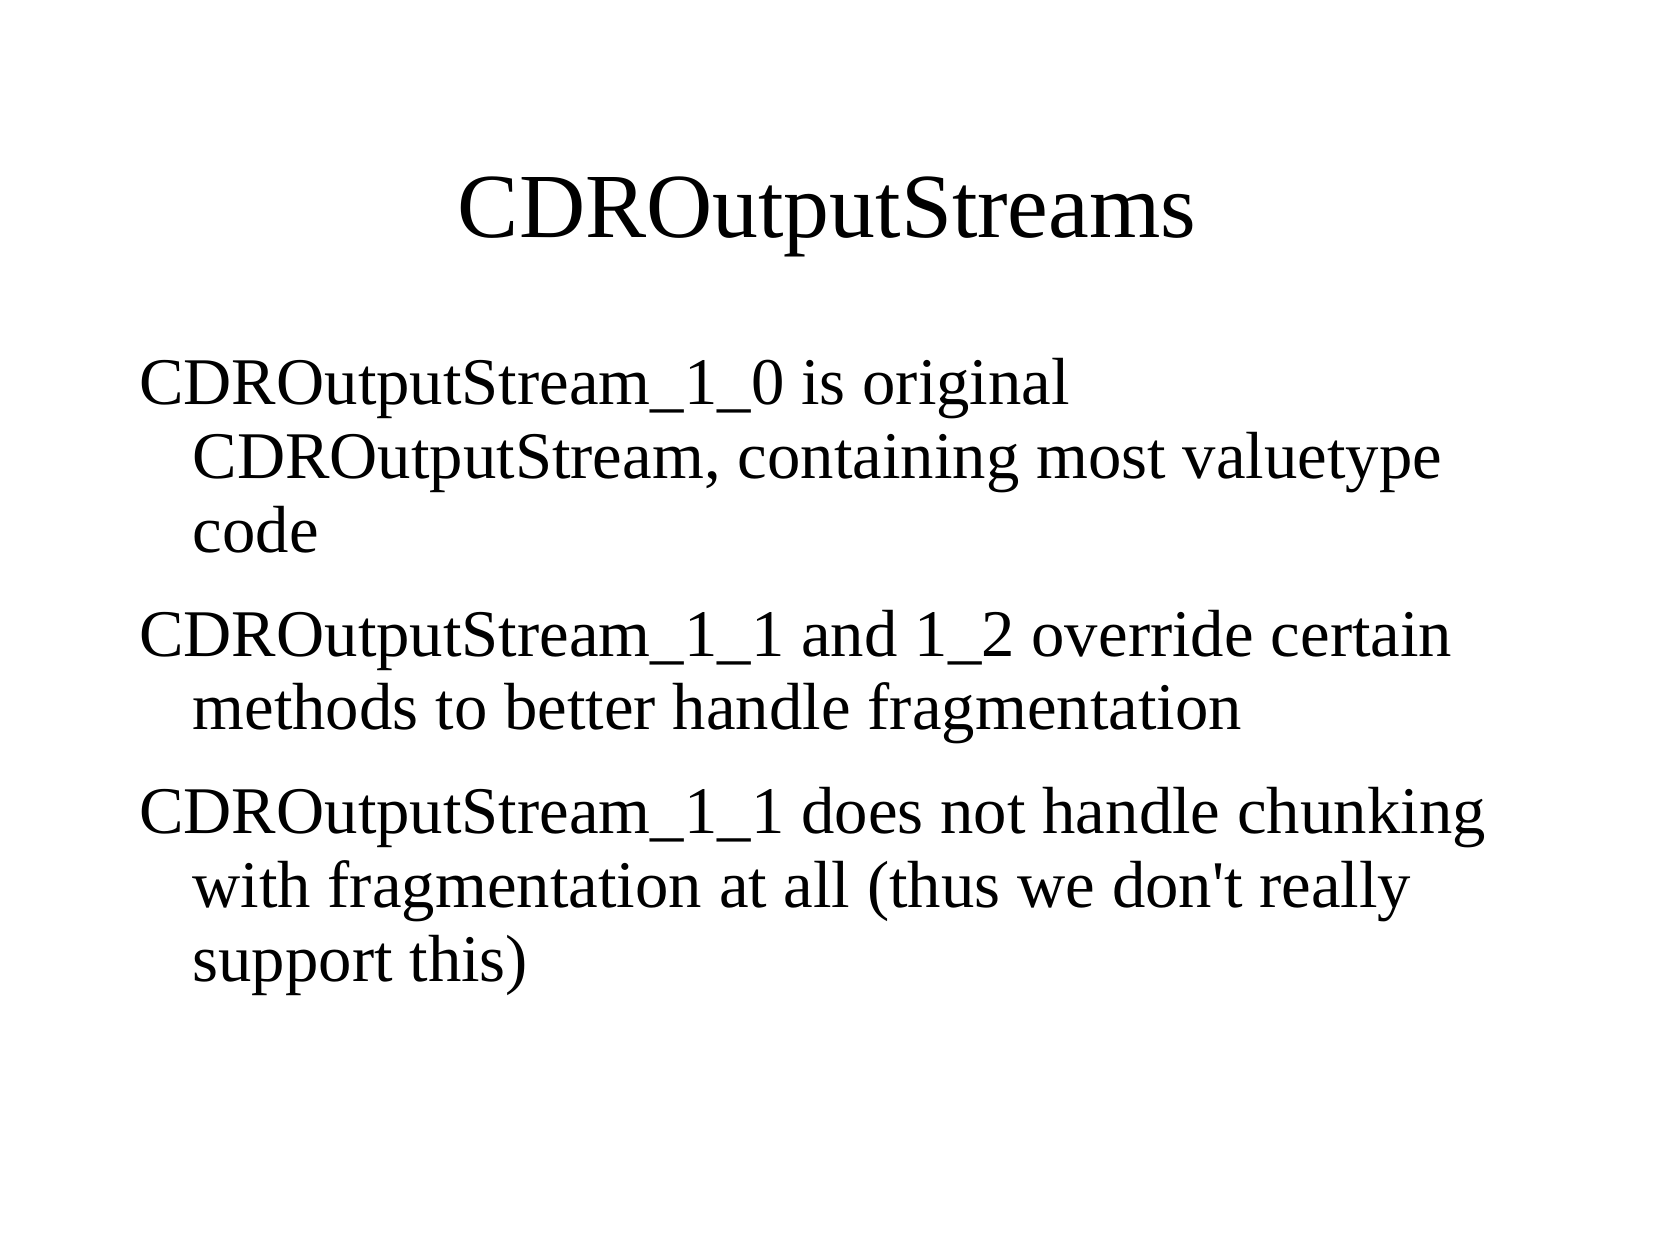

# CDROutputStreams
CDROutputStream_1_0 is original CDROutputStream, containing most valuetype code
CDROutputStream_1_1 and 1_2 override certain methods to better handle fragmentation
CDROutputStream_1_1 does not handle chunking with fragmentation at all (thus we don't really support this)